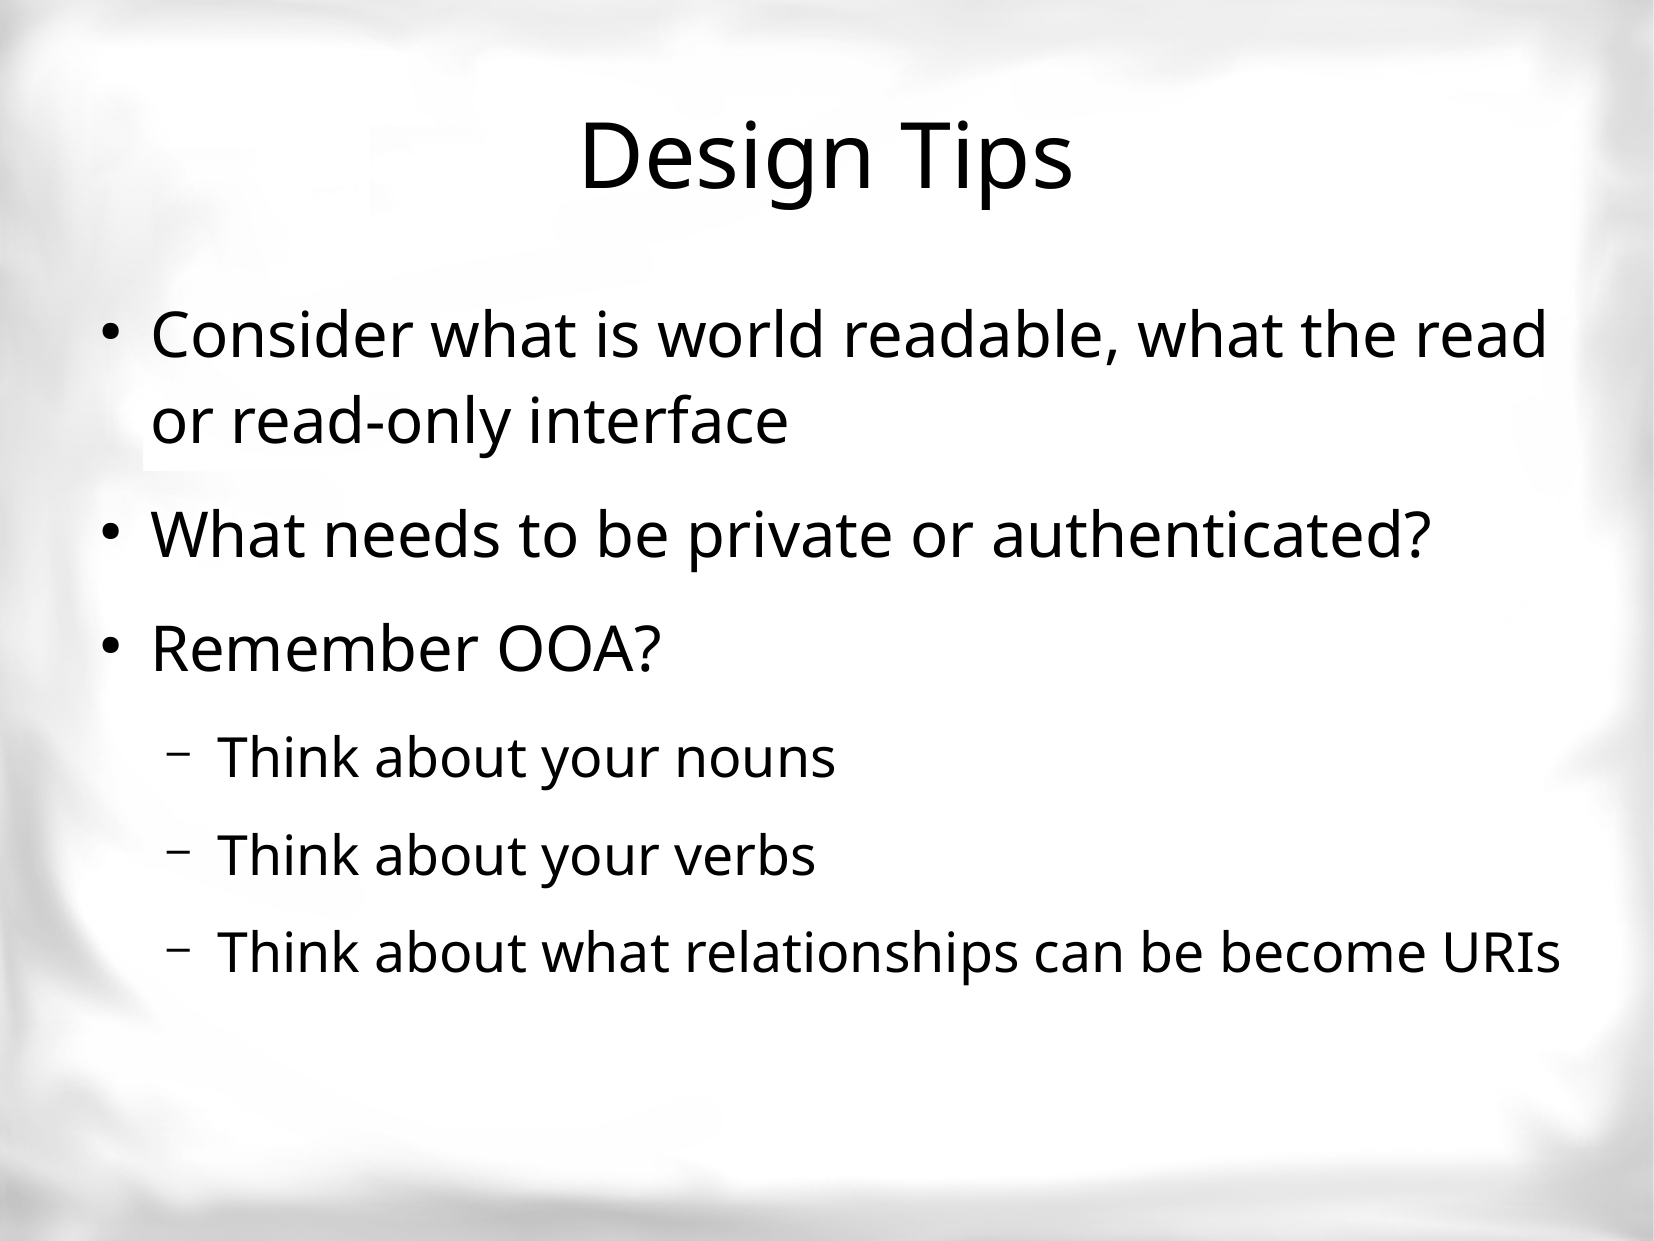

# Design Tips
Consider what is world readable, what the read or read-only interface
What needs to be private or authenticated?
Remember OOA?
Think about your nouns
Think about your verbs
Think about what relationships can be become URIs